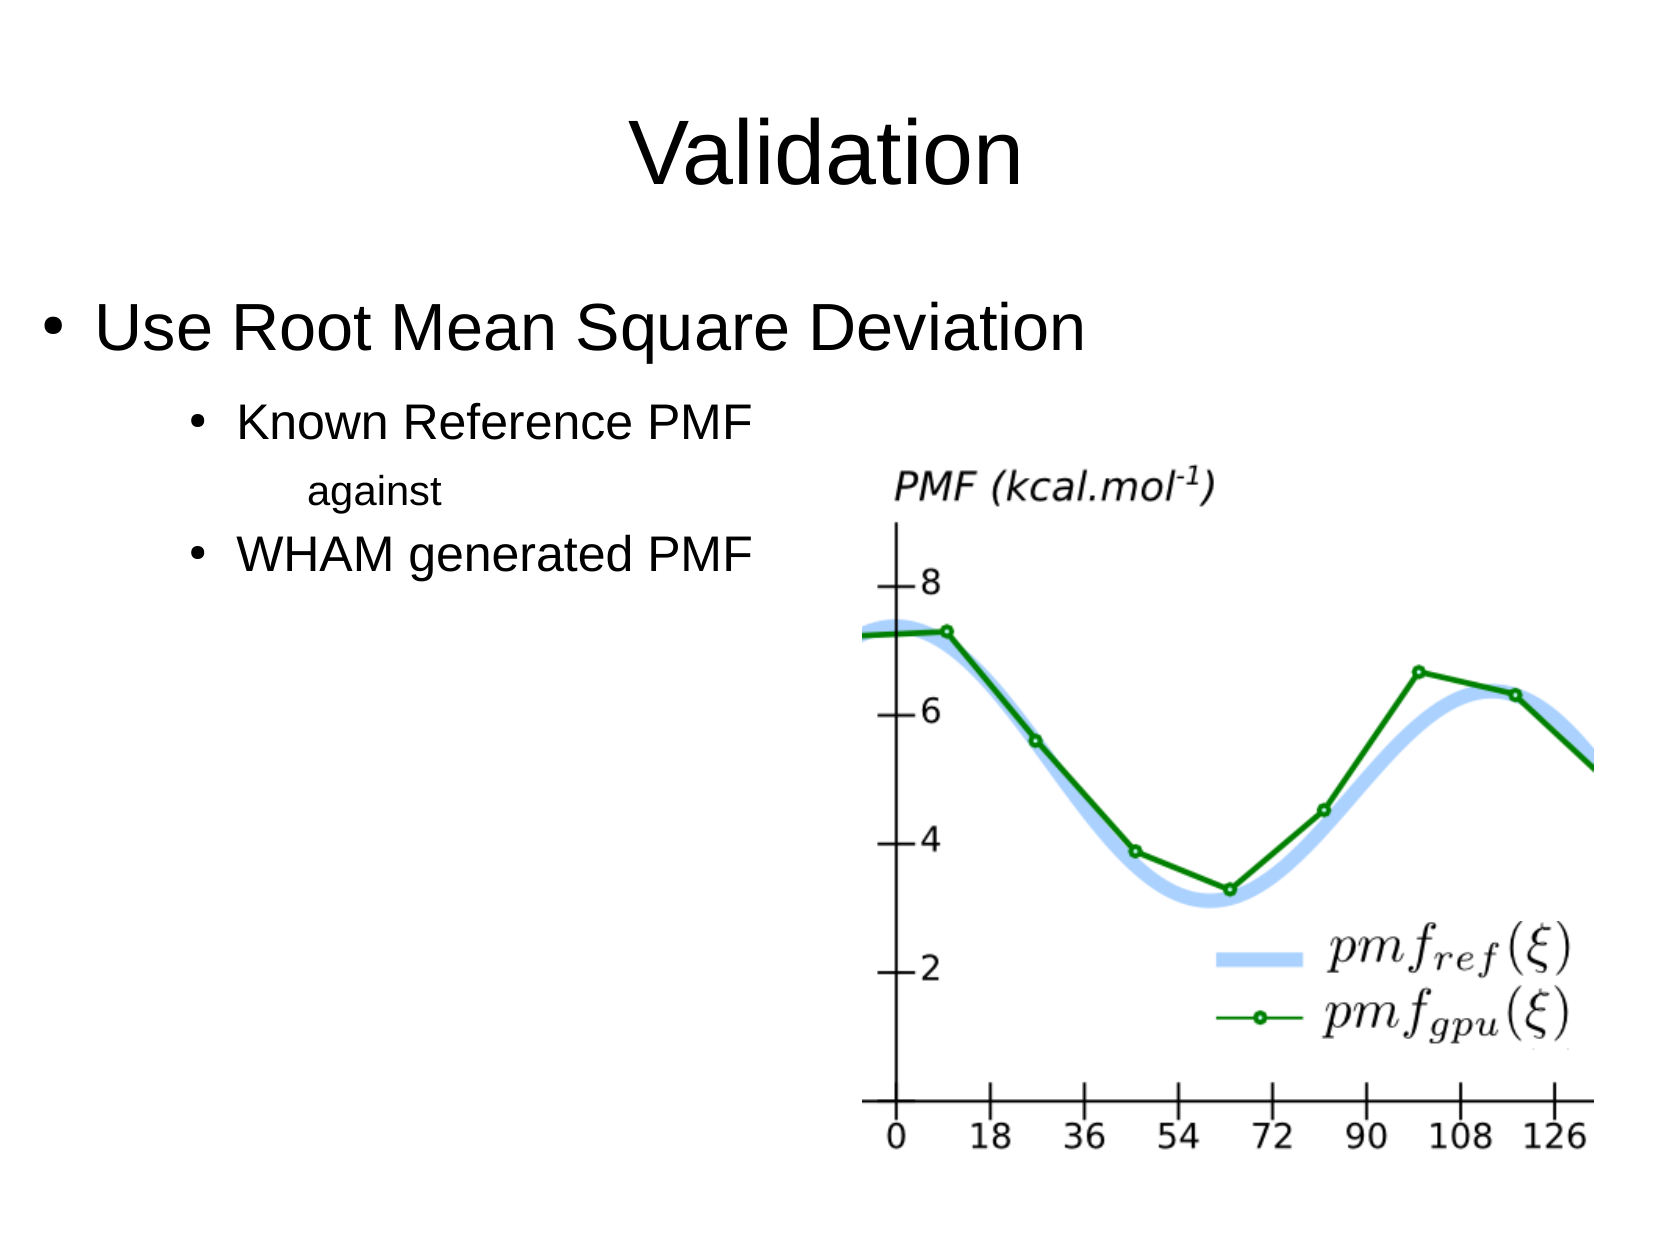

# Validation
Use Root Mean Square Deviation
Known Reference PMF
against
WHAM generated PMF